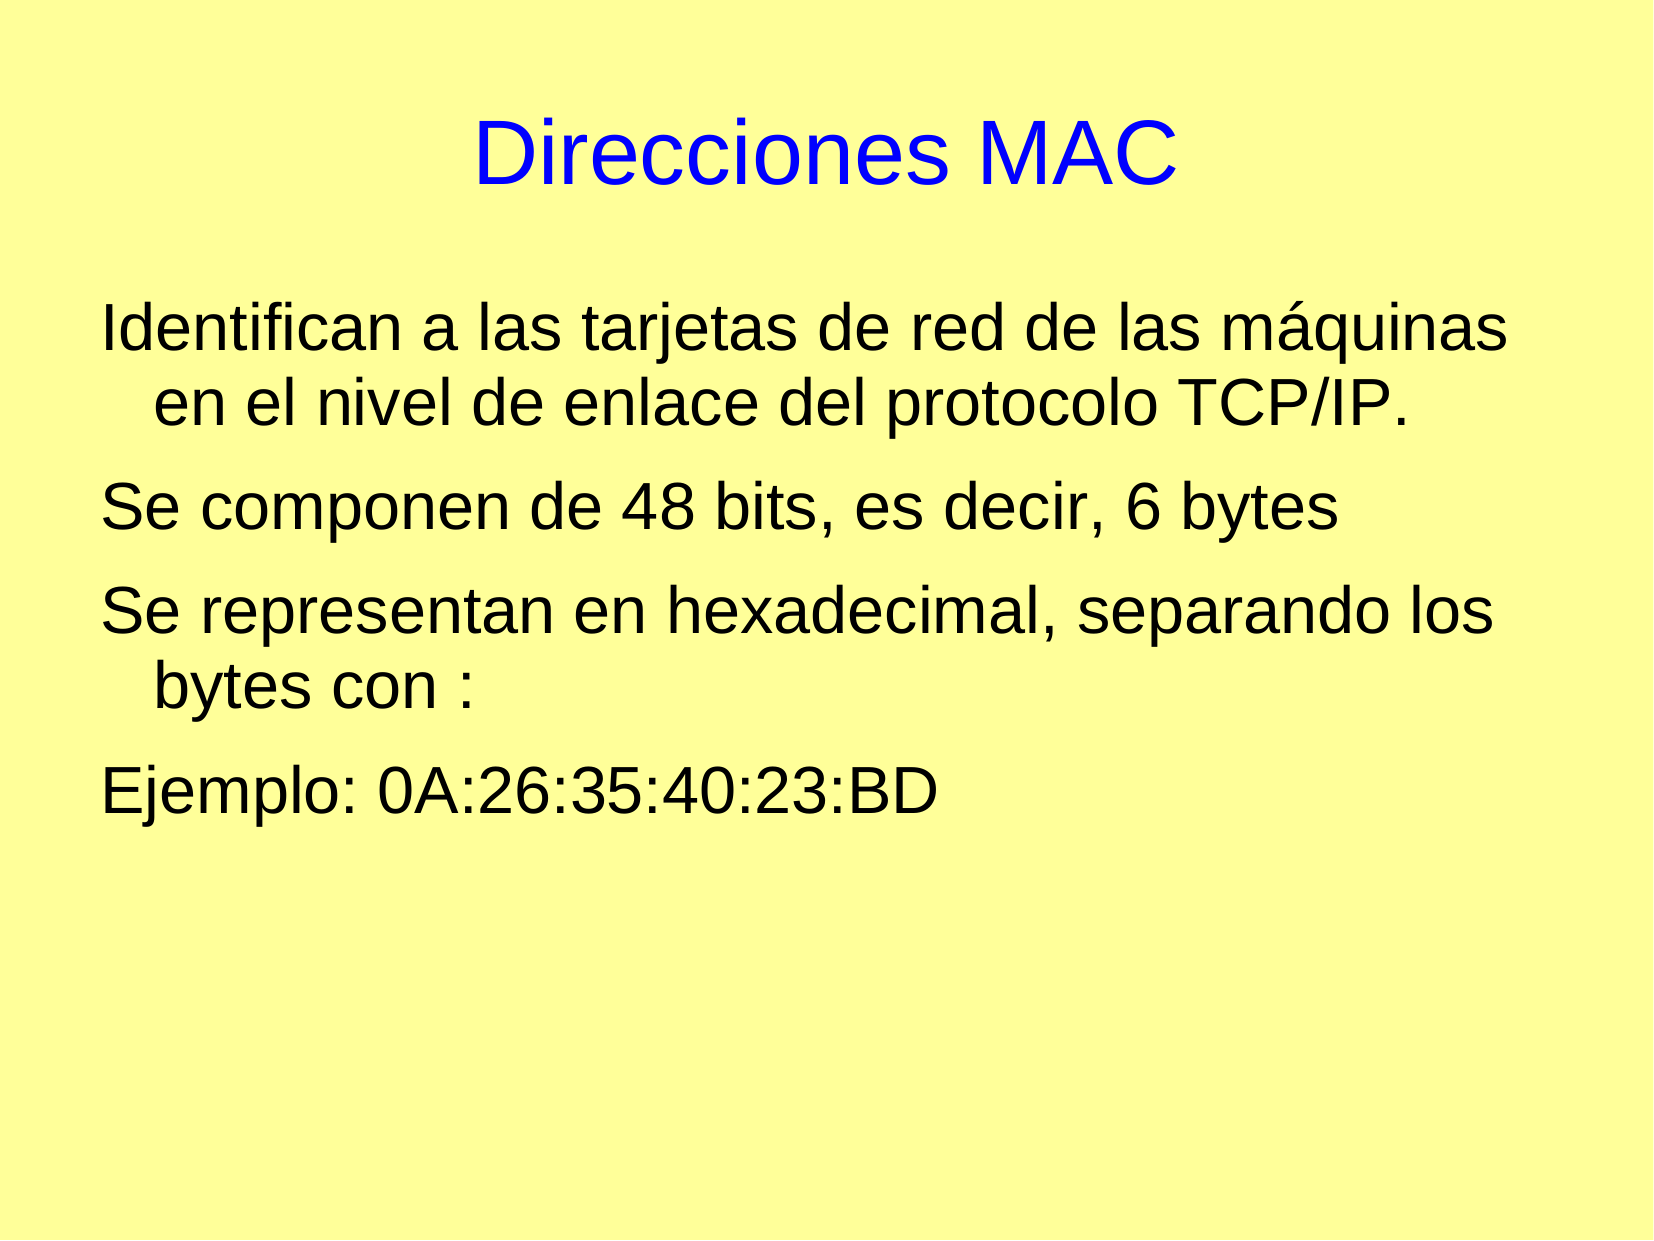

# Direcciones MAC
Identifican a las tarjetas de red de las máquinas en el nivel de enlace del protocolo TCP/IP.
Se componen de 48 bits, es decir, 6 bytes
Se representan en hexadecimal, separando los bytes con :
Ejemplo: 0A:26:35:40:23:BD